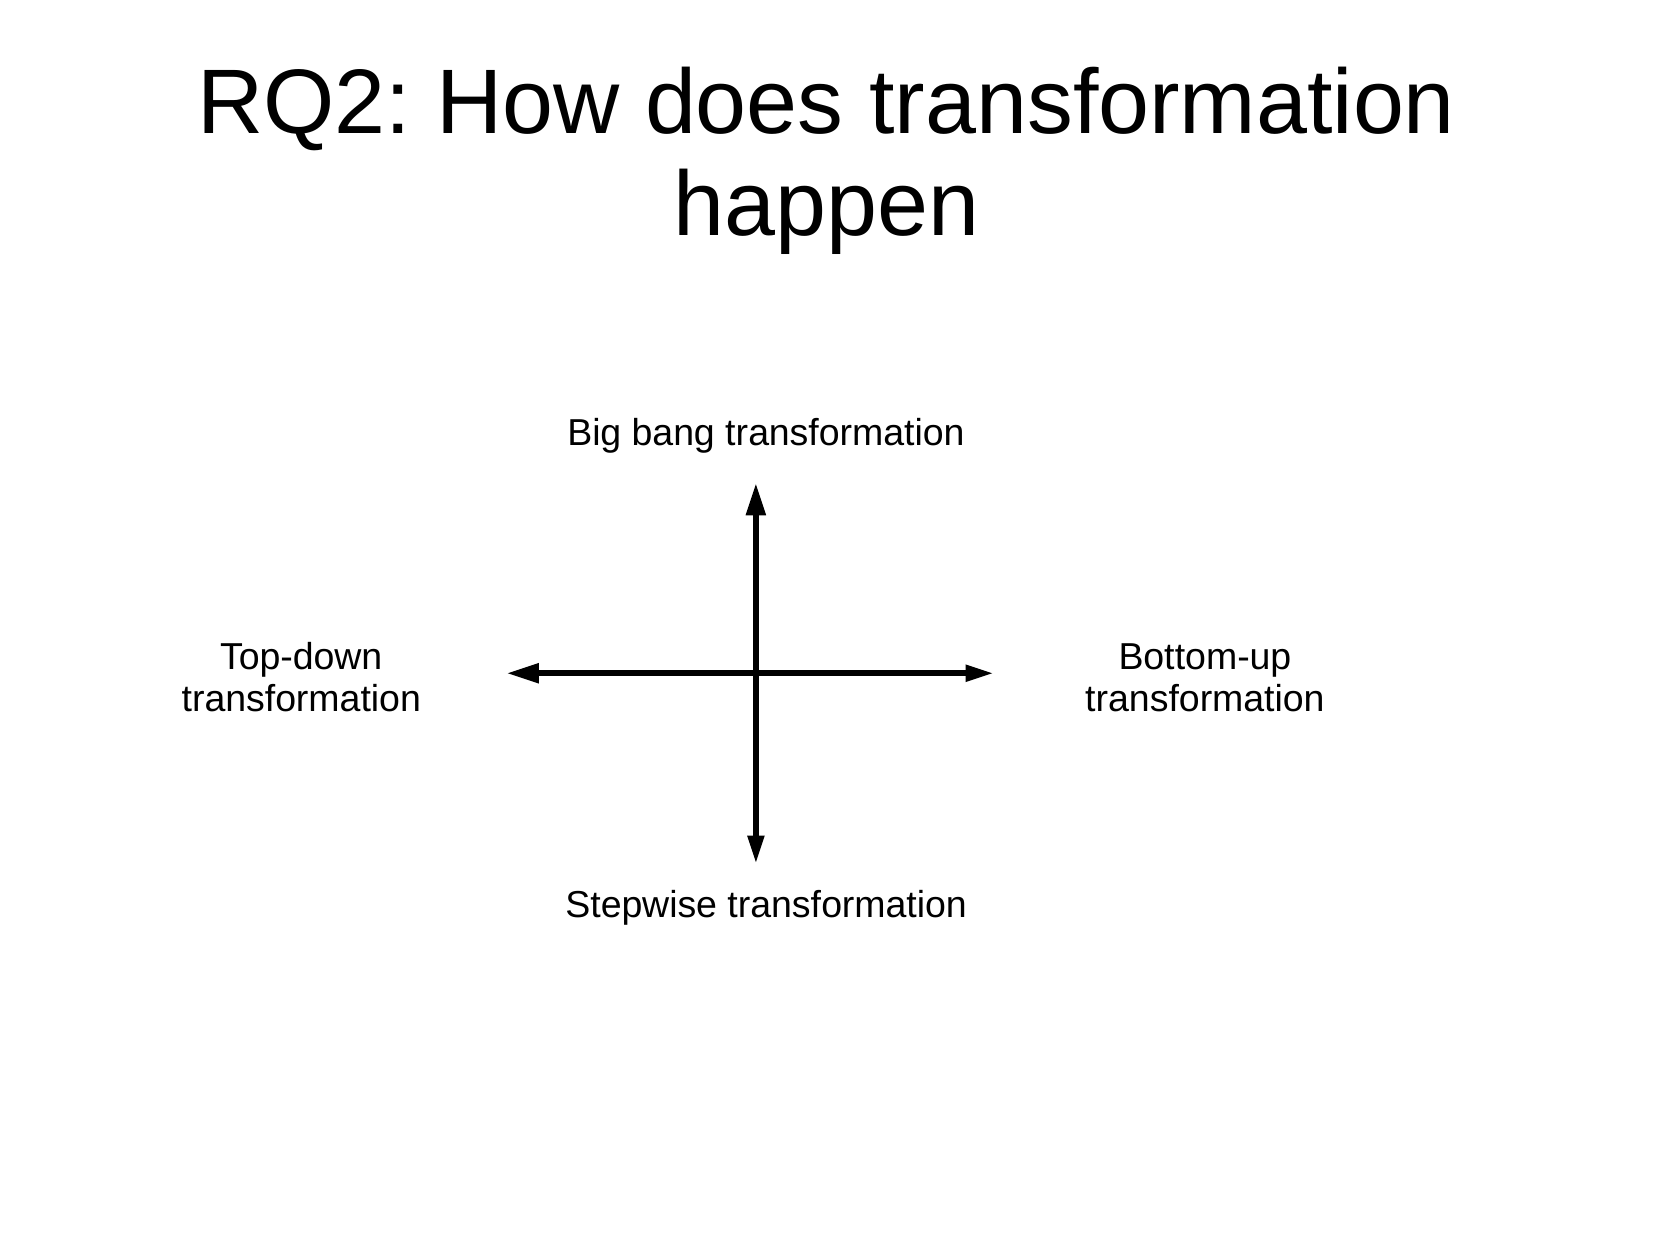

# RQ2: How does transformation happen
Big bang transformation
Top-down
transformation
Bottom-up
transformation
Stepwise transformation